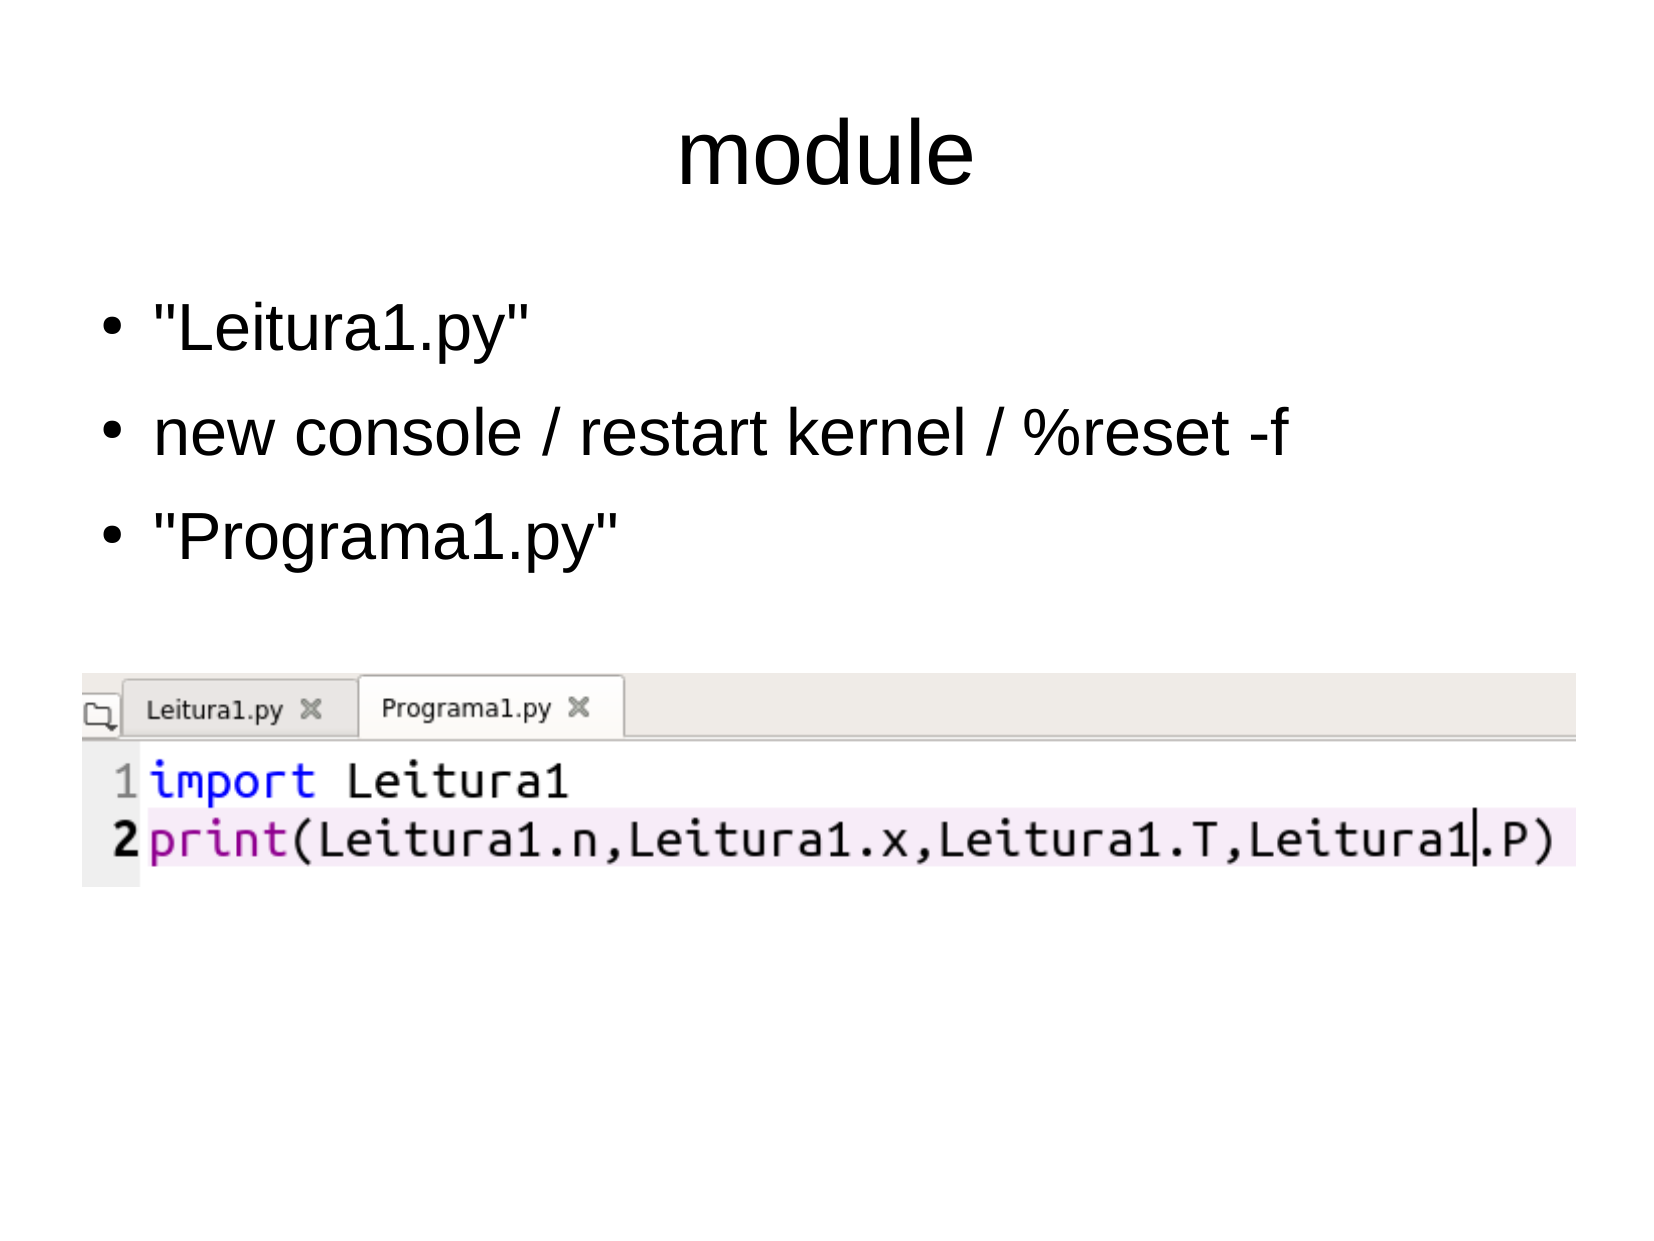

# module
"Leitura1.py"
new console / restart kernel / %reset -f
"Programa1.py"